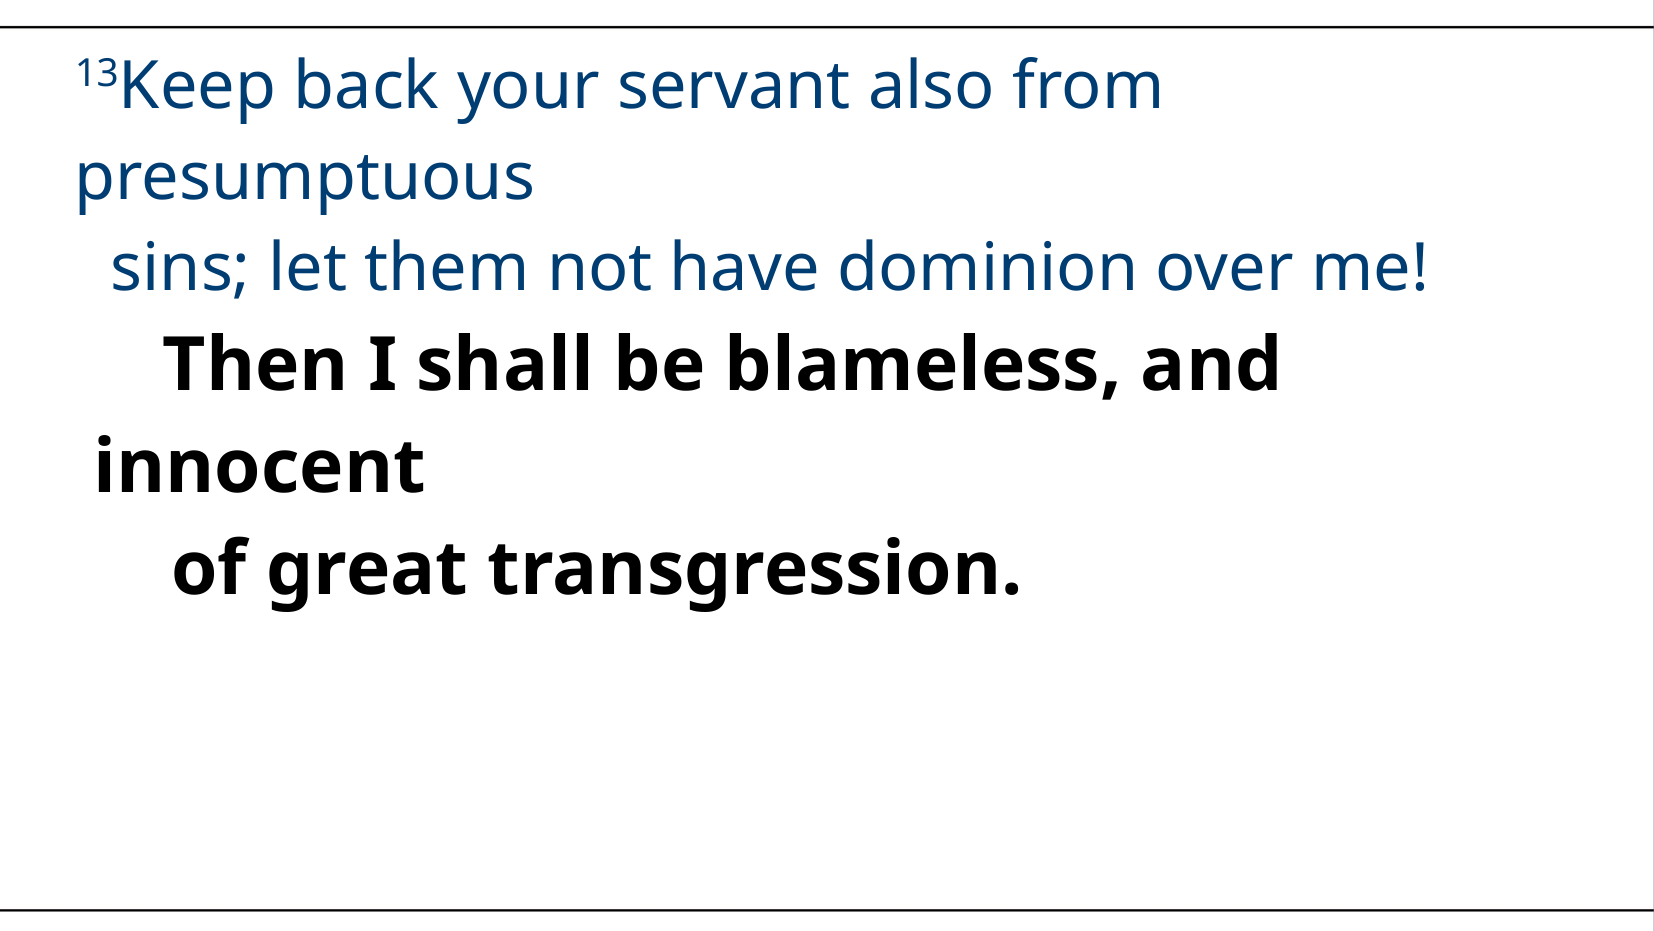

13Keep back your servant also from presumptuous
 sins; let them not have dominion over me!
 Then I shall be blameless, and innocent
 of great transgression.